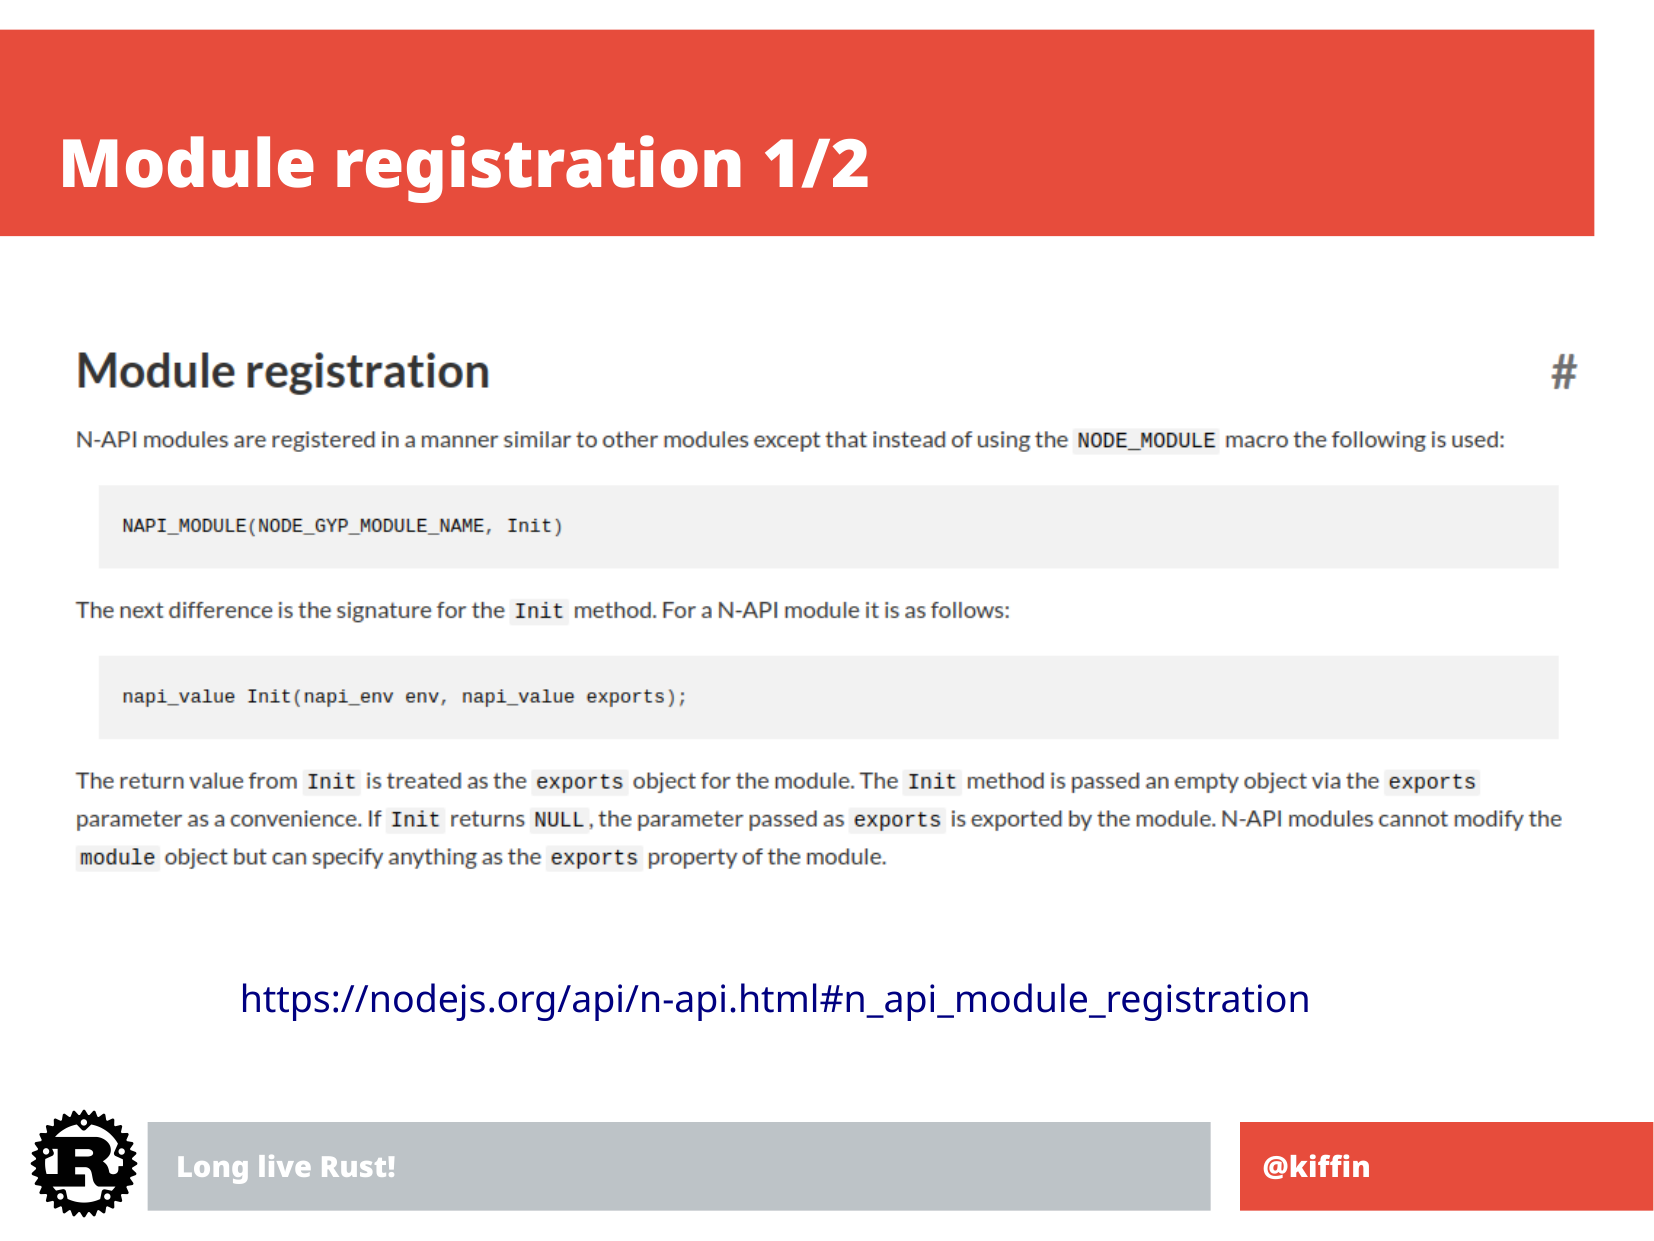

# Module registration 1/2
https://nodejs.org/api/n-api.html#n_api_module_registration
Long live Rust!
@kiffin